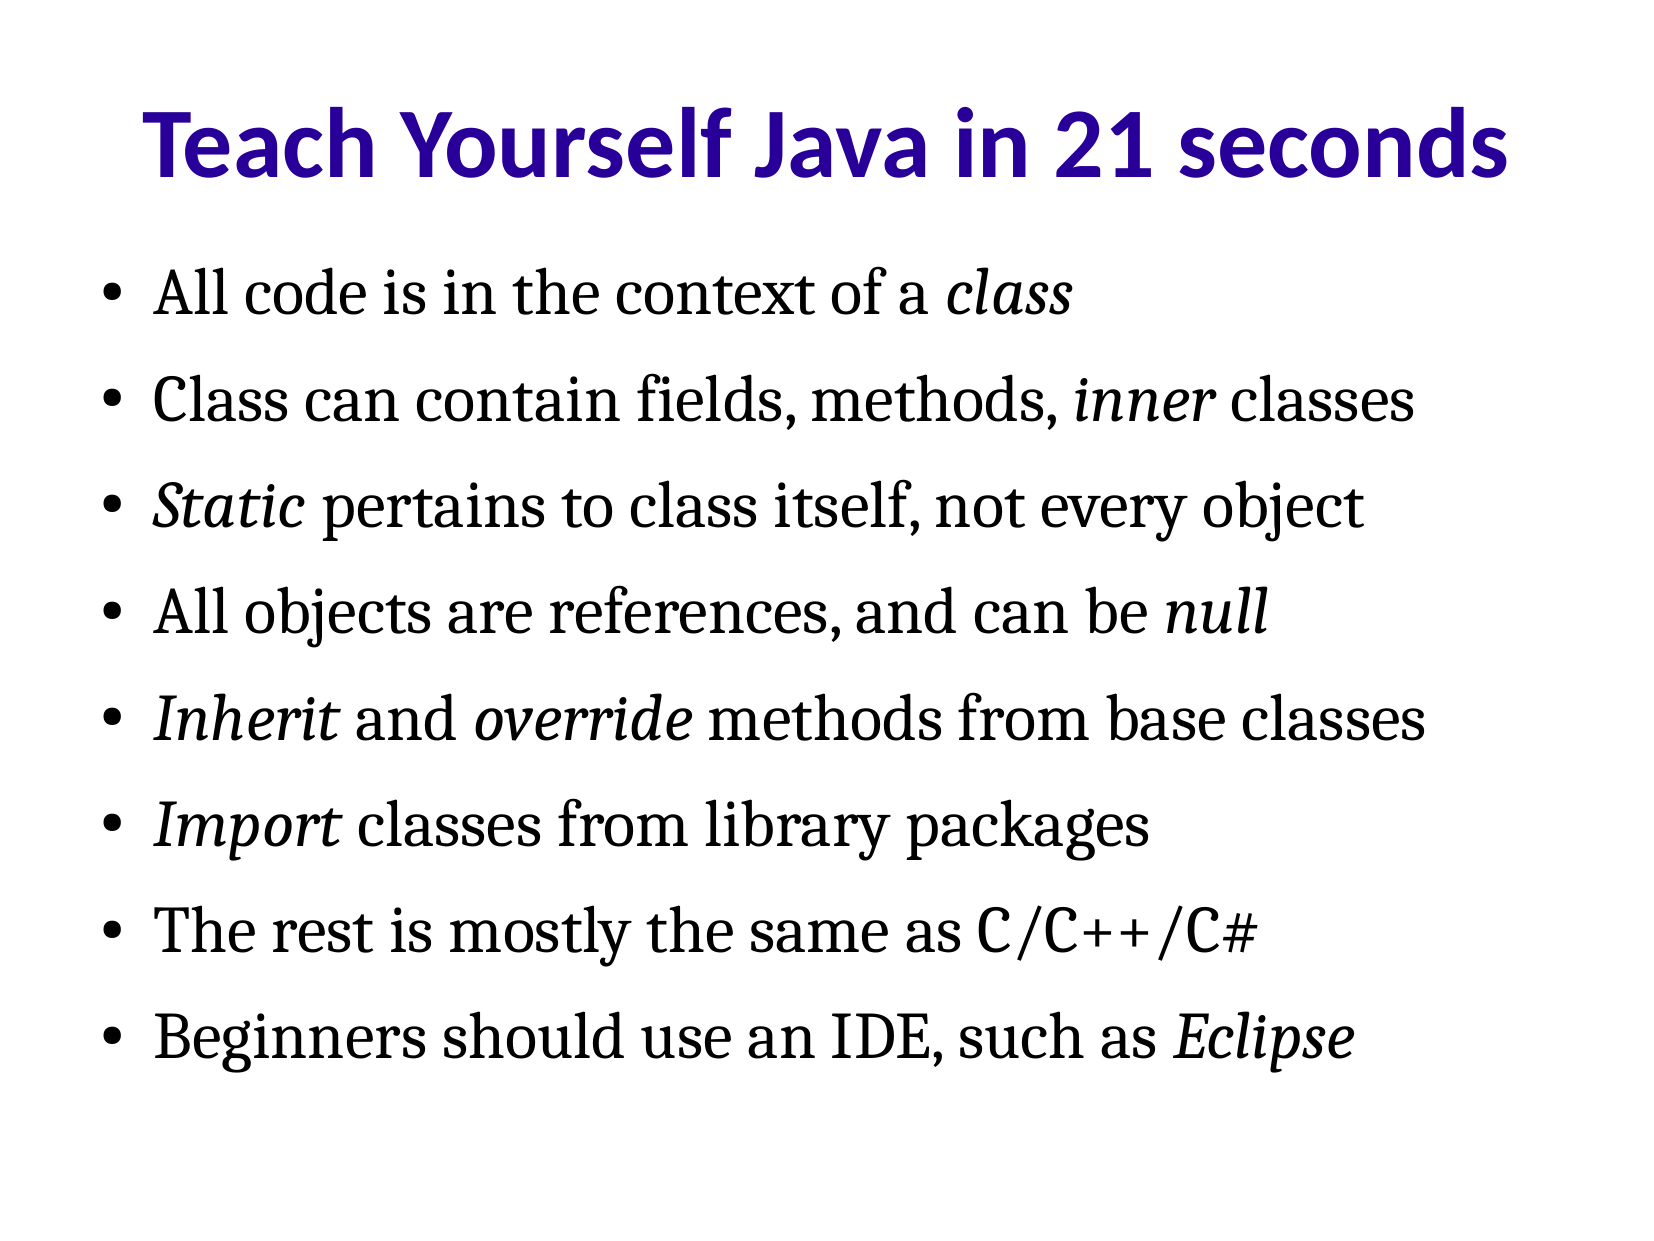

# Teach Yourself Java in 21 seconds
All code is in the context of a class
Class can contain fields, methods, inner classes
Static pertains to class itself, not every object
All objects are references, and can be null
Inherit and override methods from base classes
Import classes from library packages
The rest is mostly the same as C/C++/C#
Beginners should use an IDE, such as Eclipse